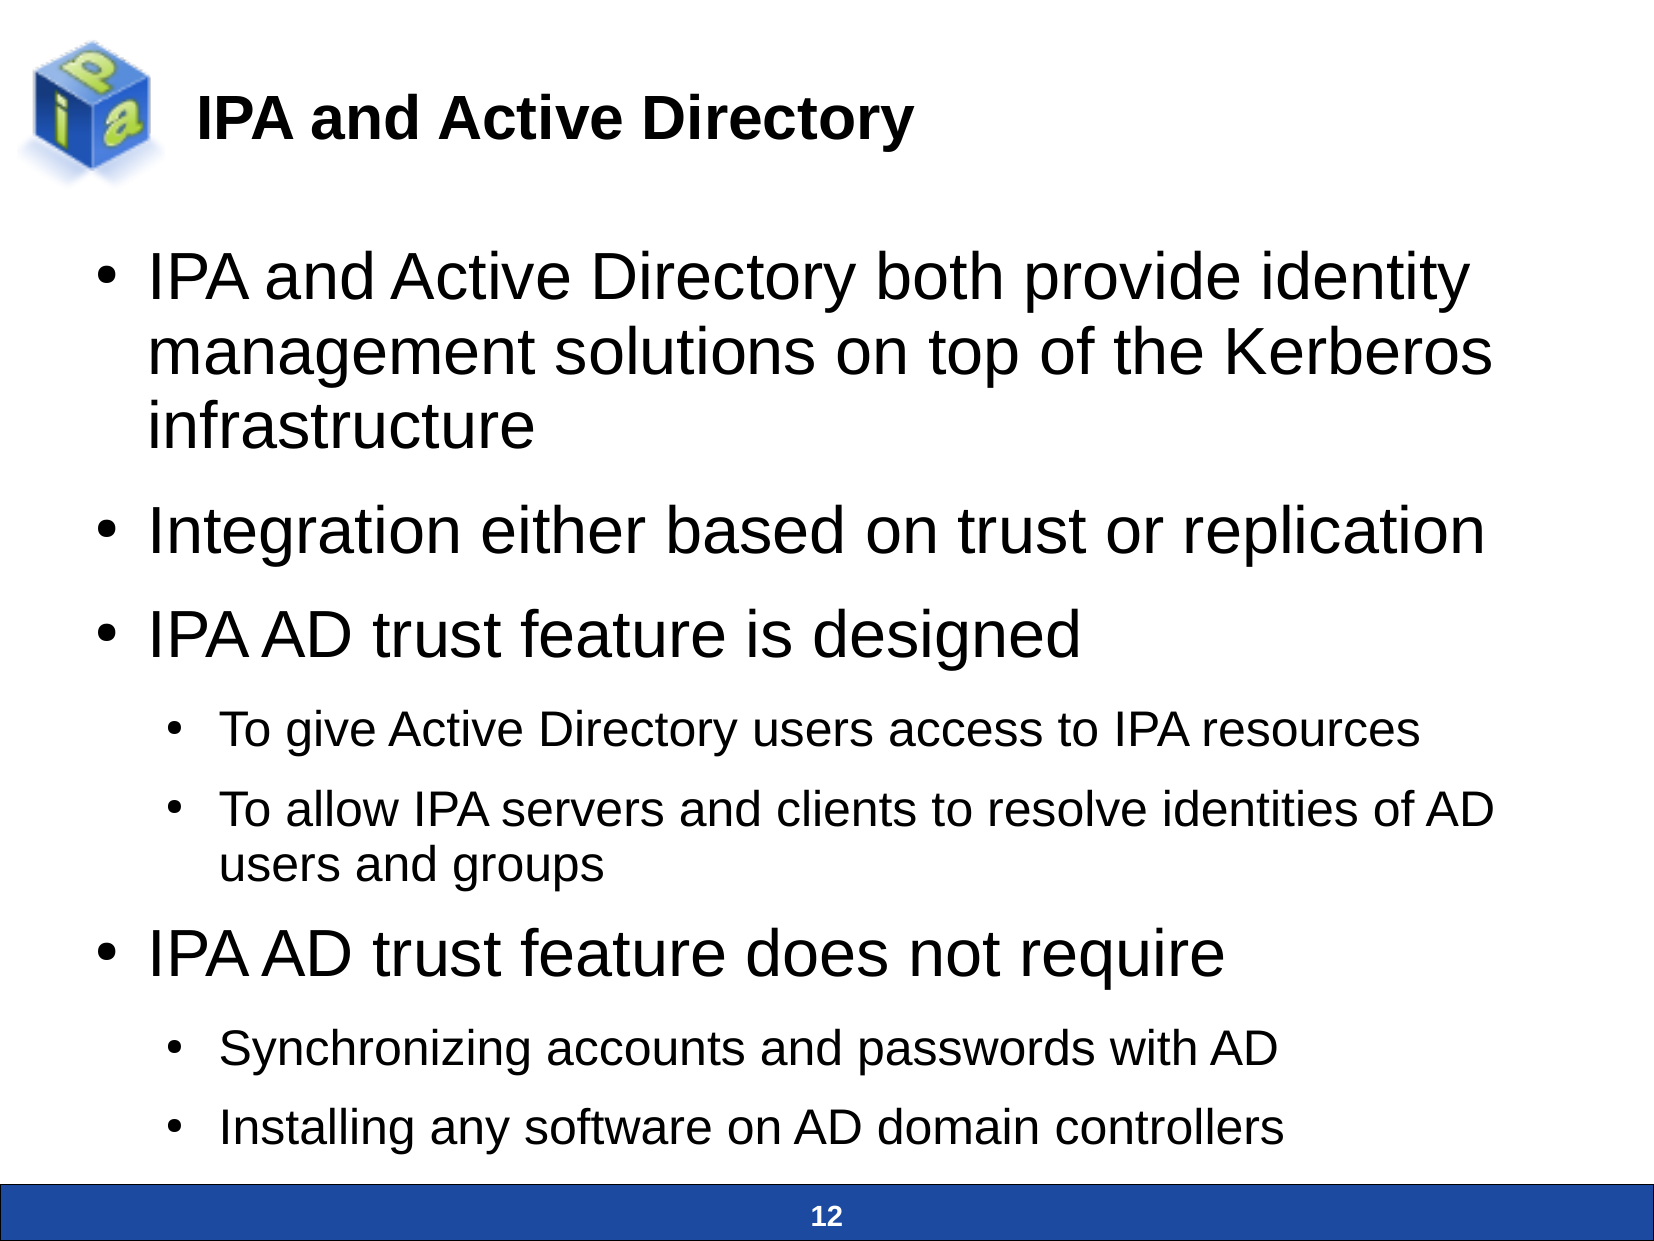

# IPA and Active Directory
IPA and Active Directory both provide identity management solutions on top of the Kerberos infrastructure
Integration either based on trust or replication
IPA AD trust feature is designed
To give Active Directory users access to IPA resources
To allow IPA servers and clients to resolve identities of AD users and groups
IPA AD trust feature does not require
Synchronizing accounts and passwords with AD
Installing any software on AD domain controllers
12